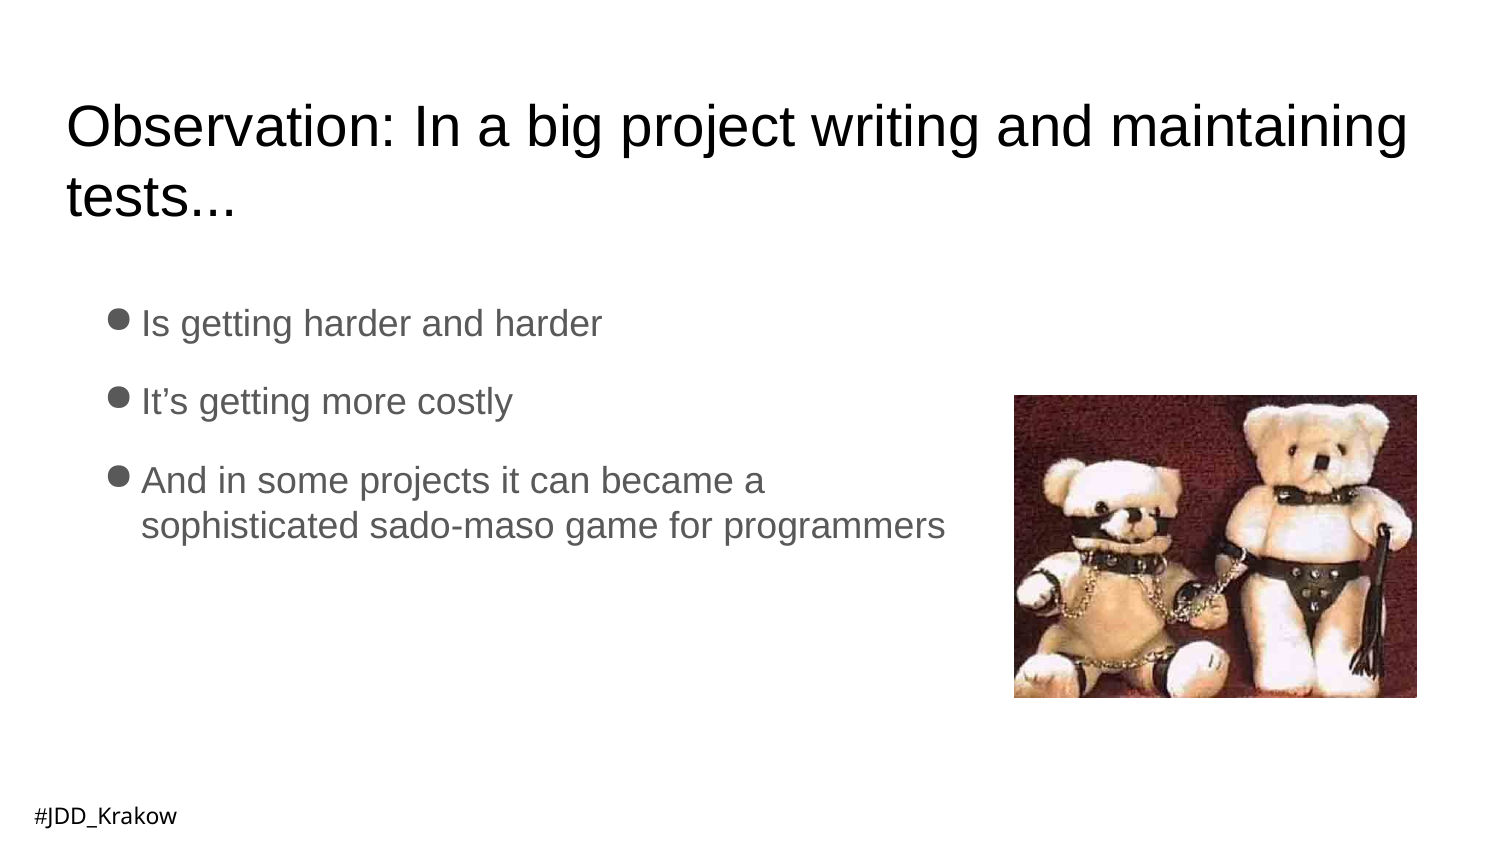

# Observation: In a big project writing and maintaining tests...
Is getting harder and harder
It’s getting more costly
And in some projects it can became a
sophisticated sado-maso game for programmers
 #JDD_Krakow